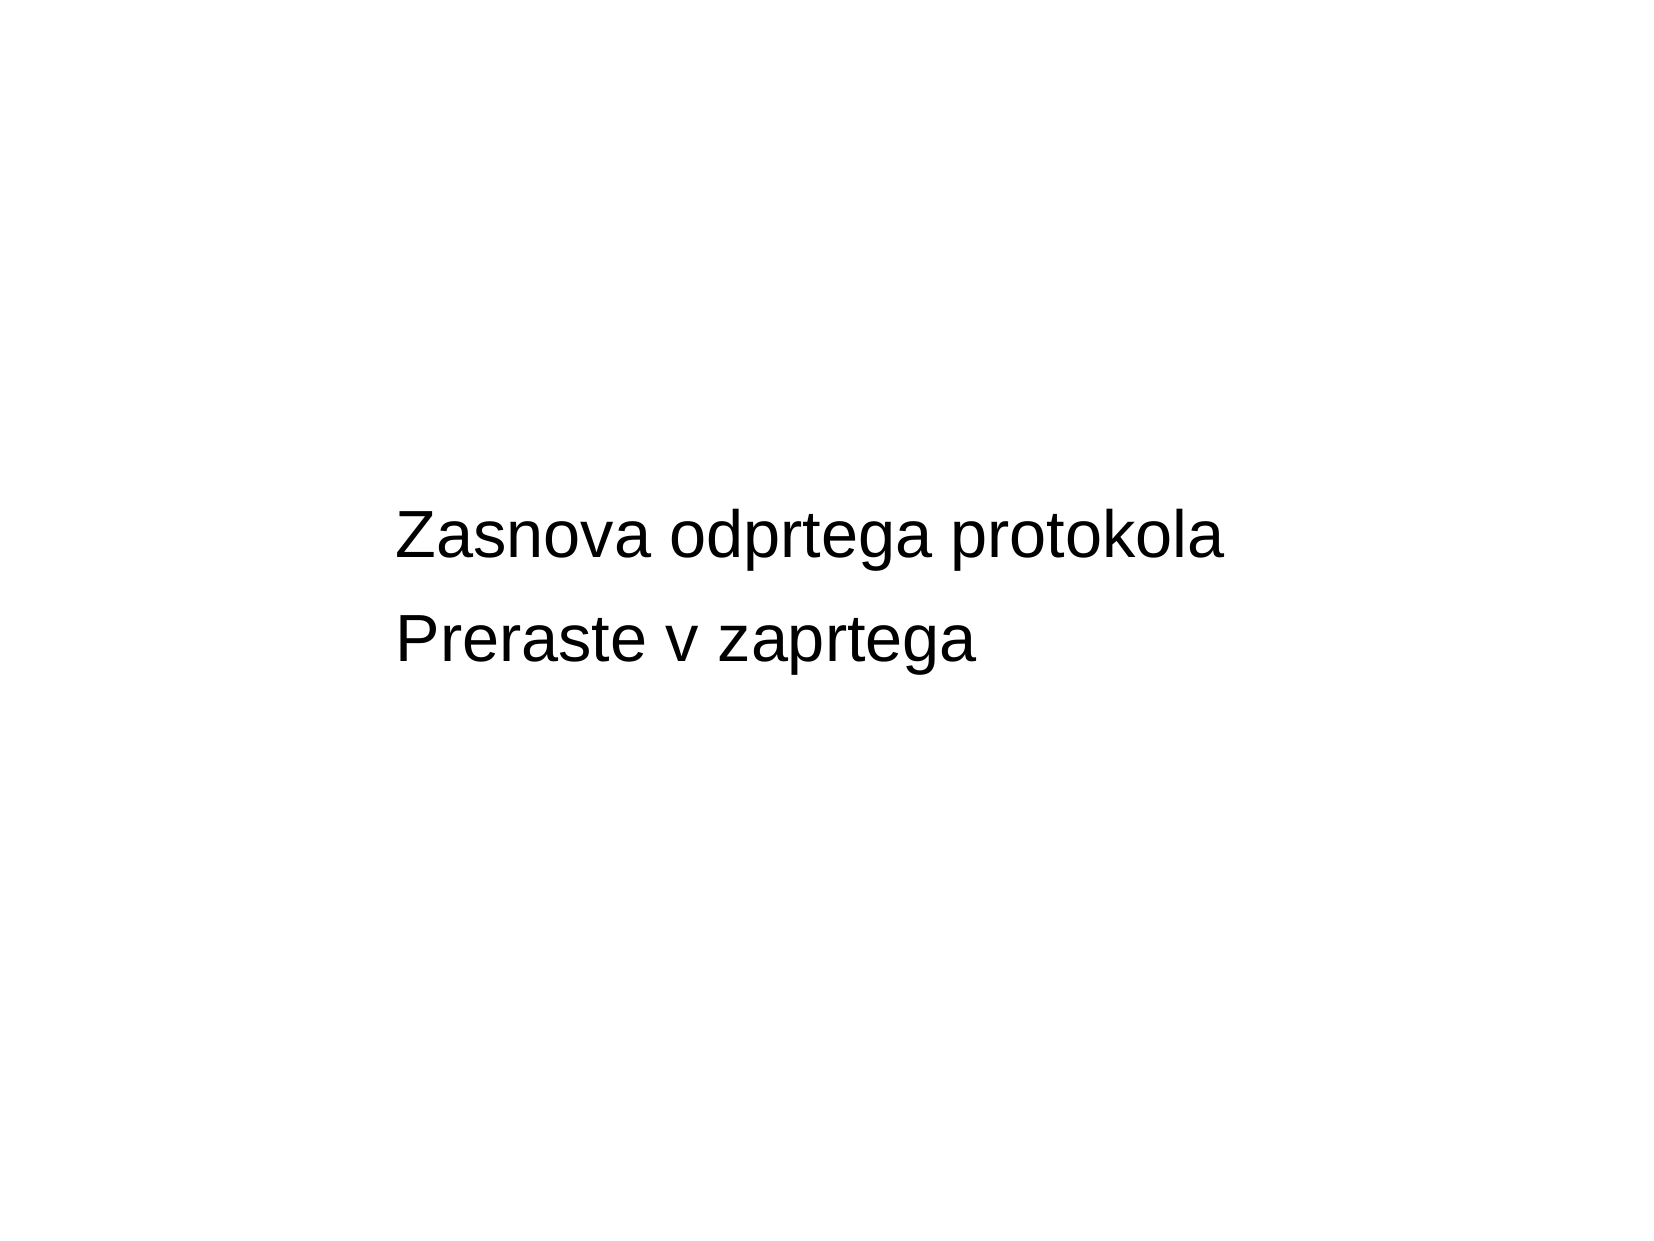

# Zasnova odprtega protokola
Preraste v zaprtega